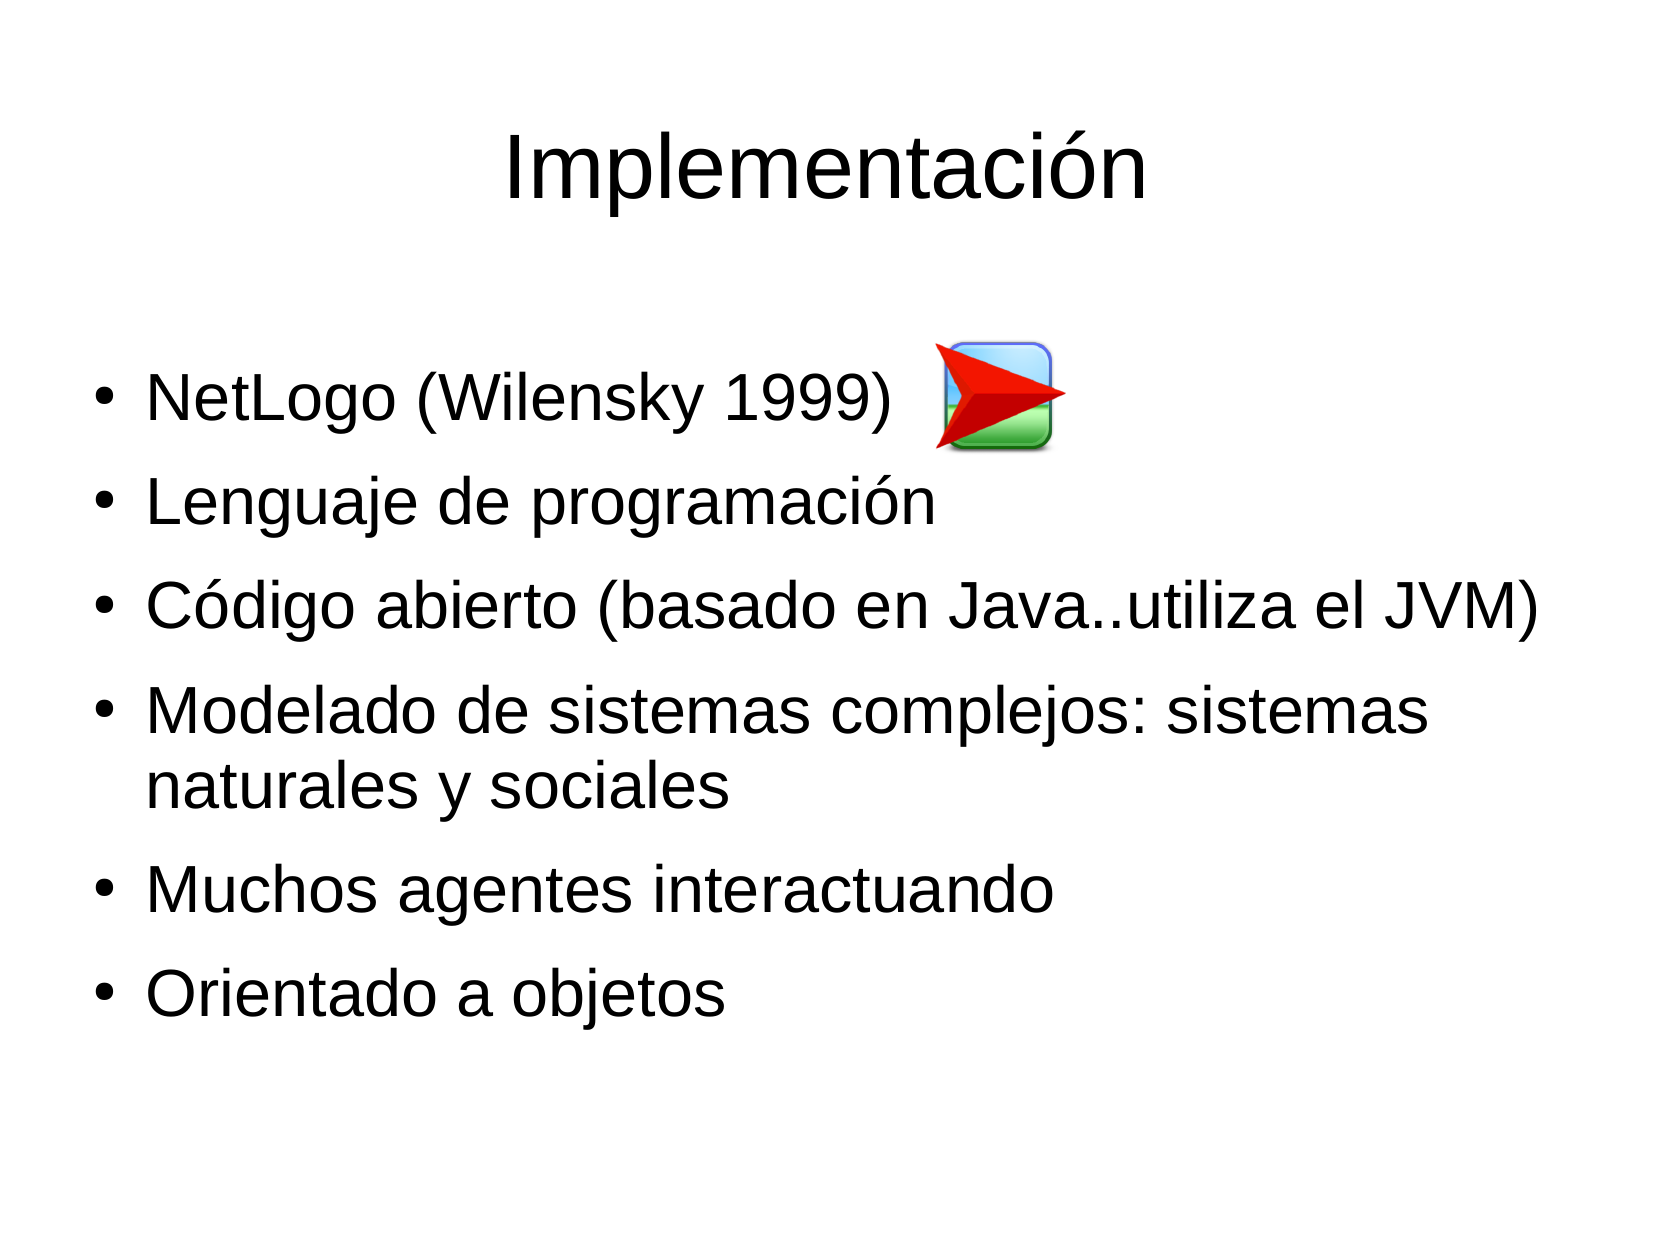

# Implementación
NetLogo (Wilensky 1999)
Lenguaje de programación
Código abierto (basado en Java..utiliza el JVM)
Modelado de sistemas complejos: sistemas naturales y sociales
Muchos agentes interactuando
Orientado a objetos